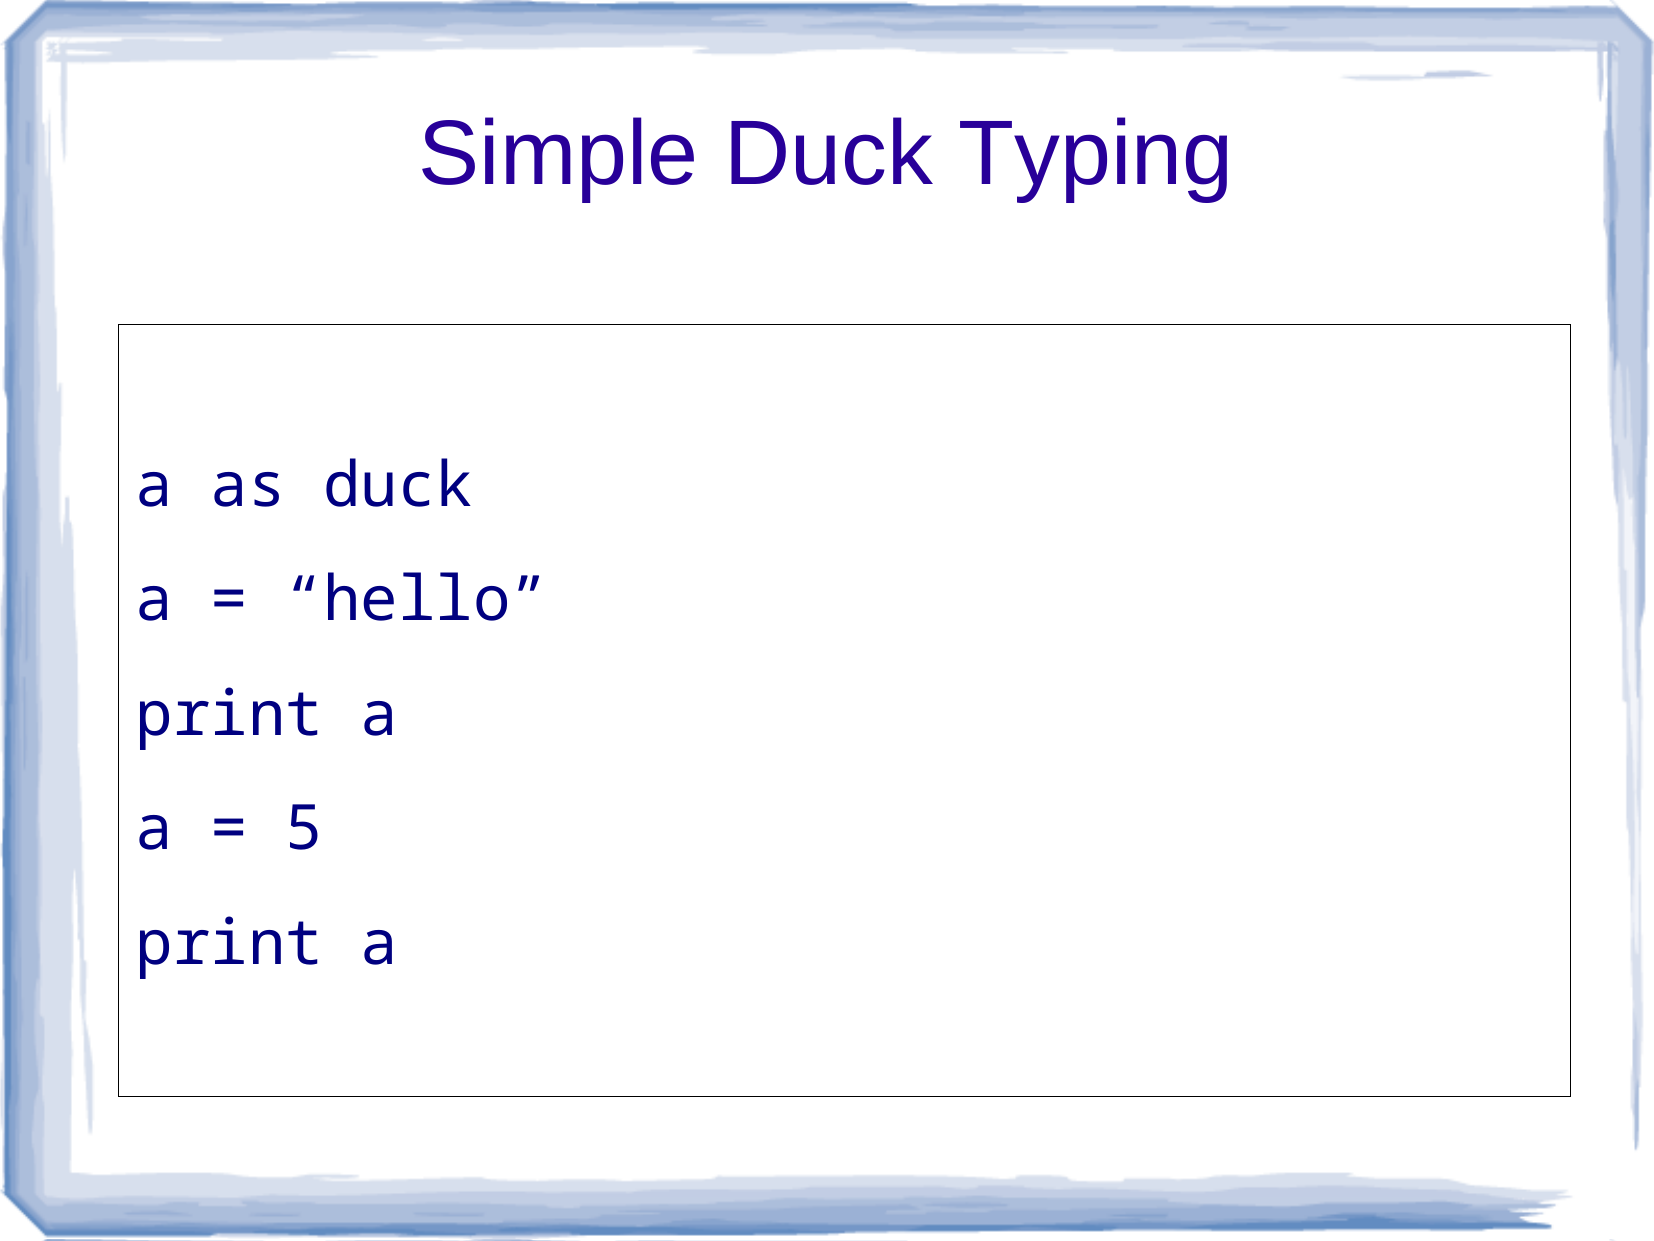

# Simple Duck Typing
a as duck
a = “hello”
print a
a = 5
print a